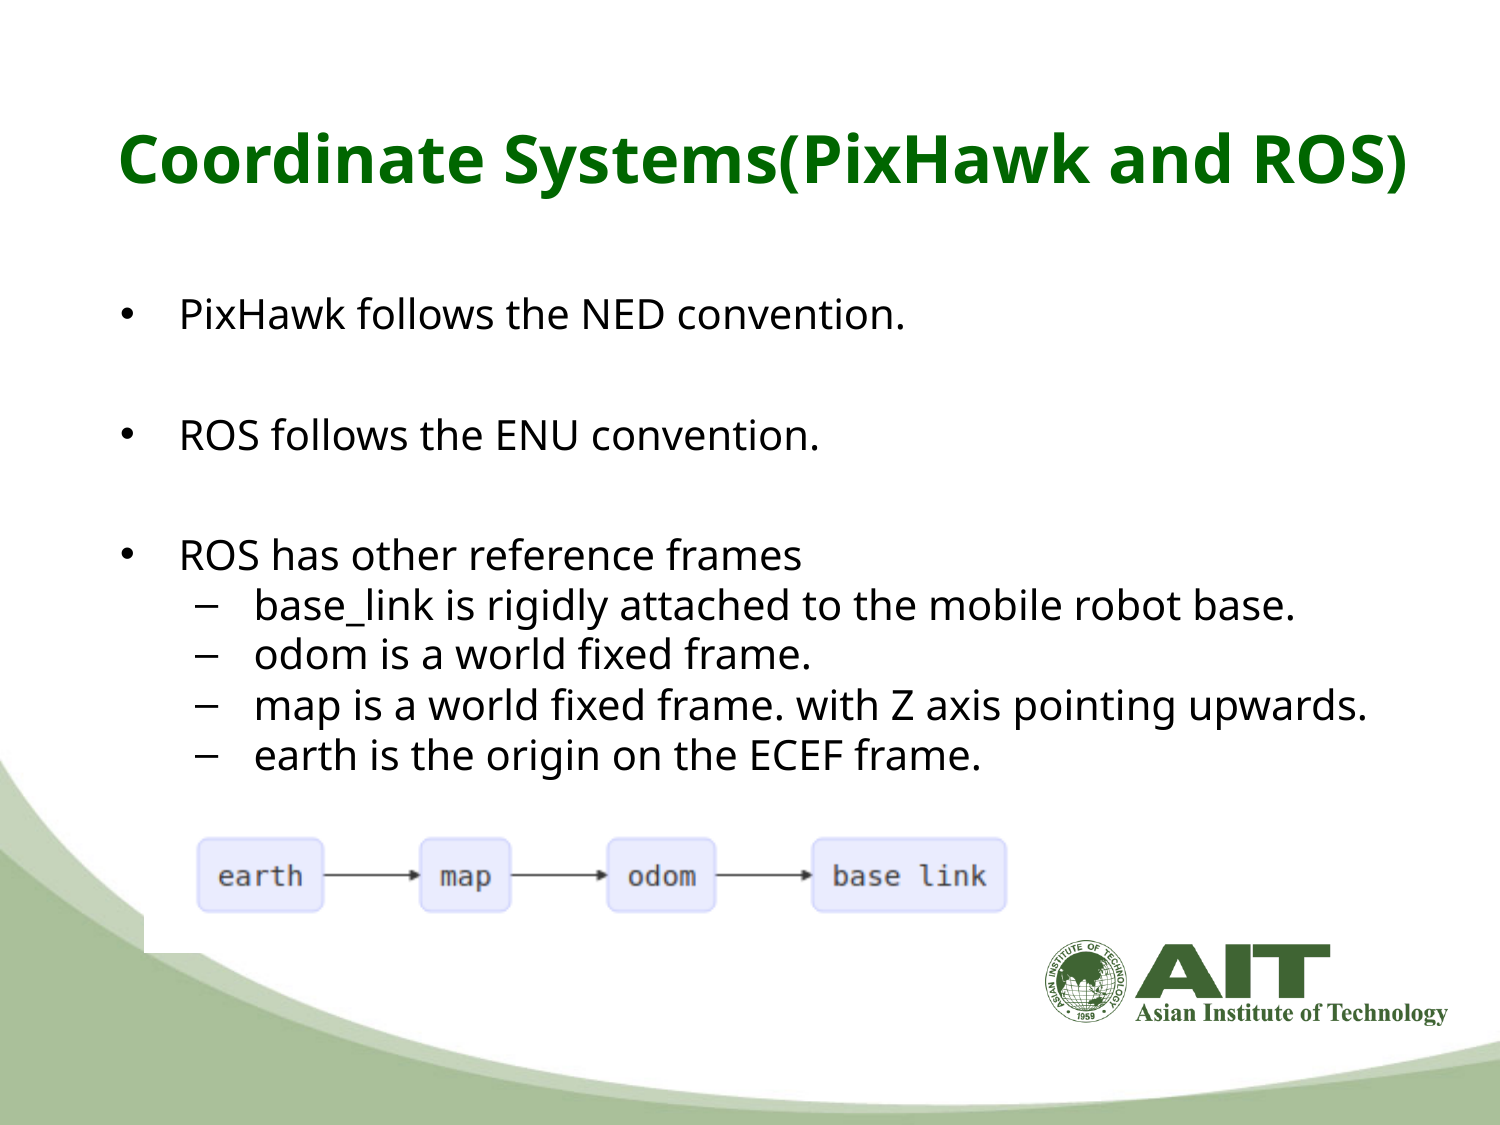

# Coordinate Systems(PixHawk and ROS)
PixHawk follows the NED convention.
ROS follows the ENU convention.
ROS has other reference frames
base_link is rigidly attached to the mobile robot base.
odom is a world fixed frame.
map is a world fixed frame. with Z axis pointing upwards.
earth is the origin on the ECEF frame.